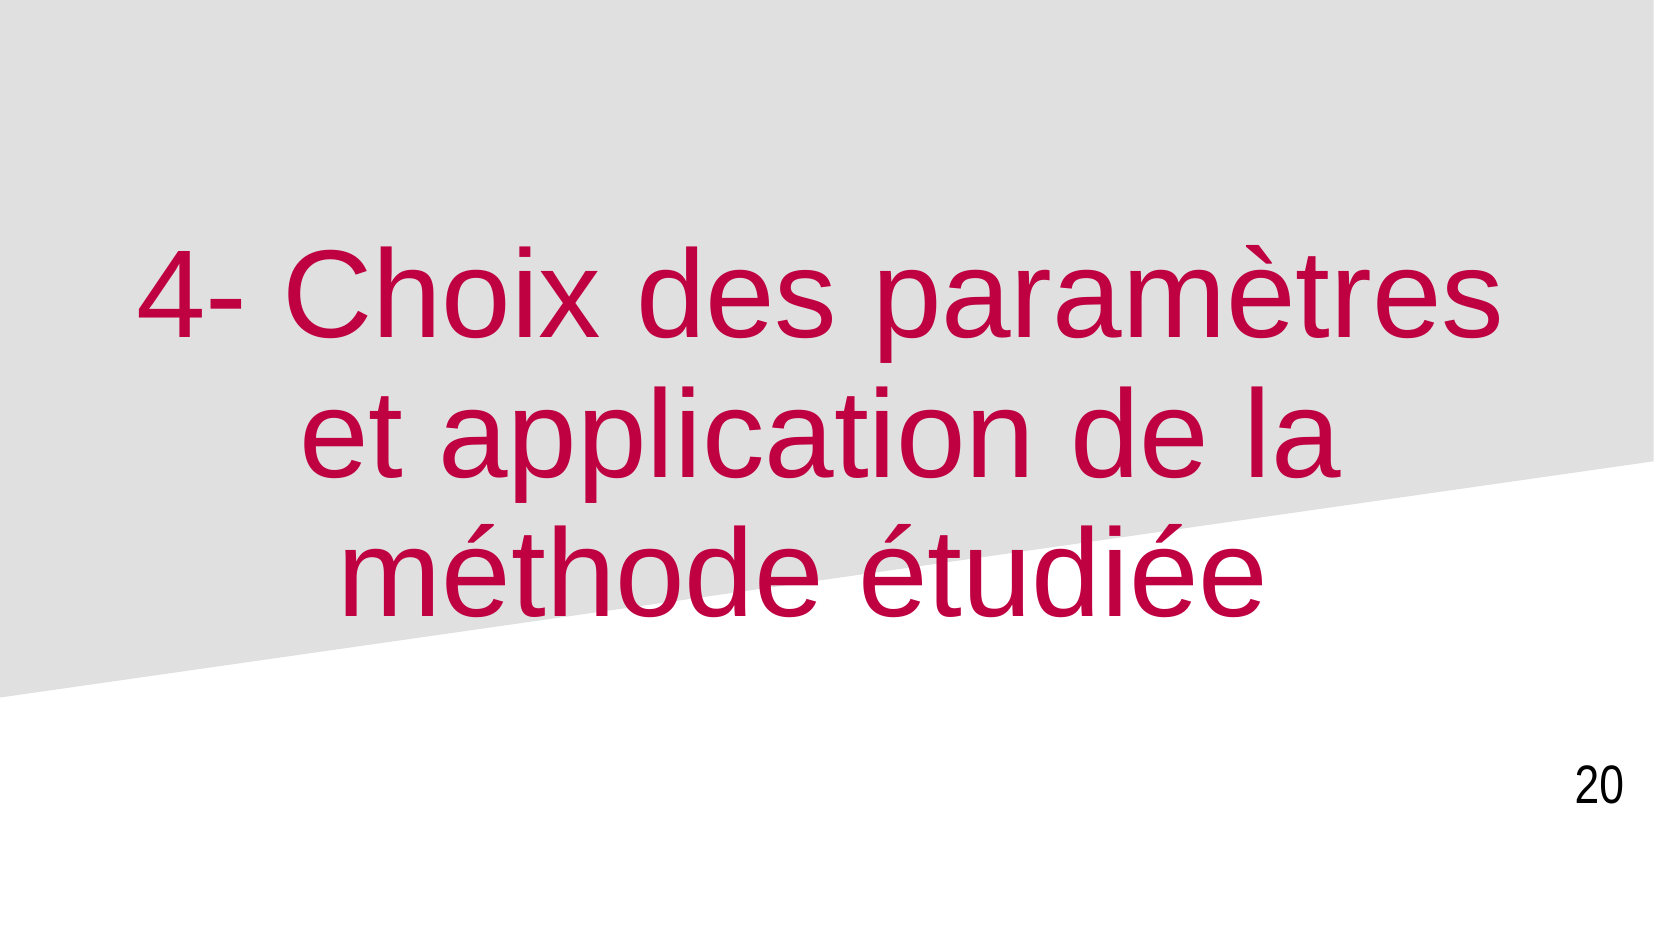

# 4- Choix des paramètres et application de la méthode étudiée
20